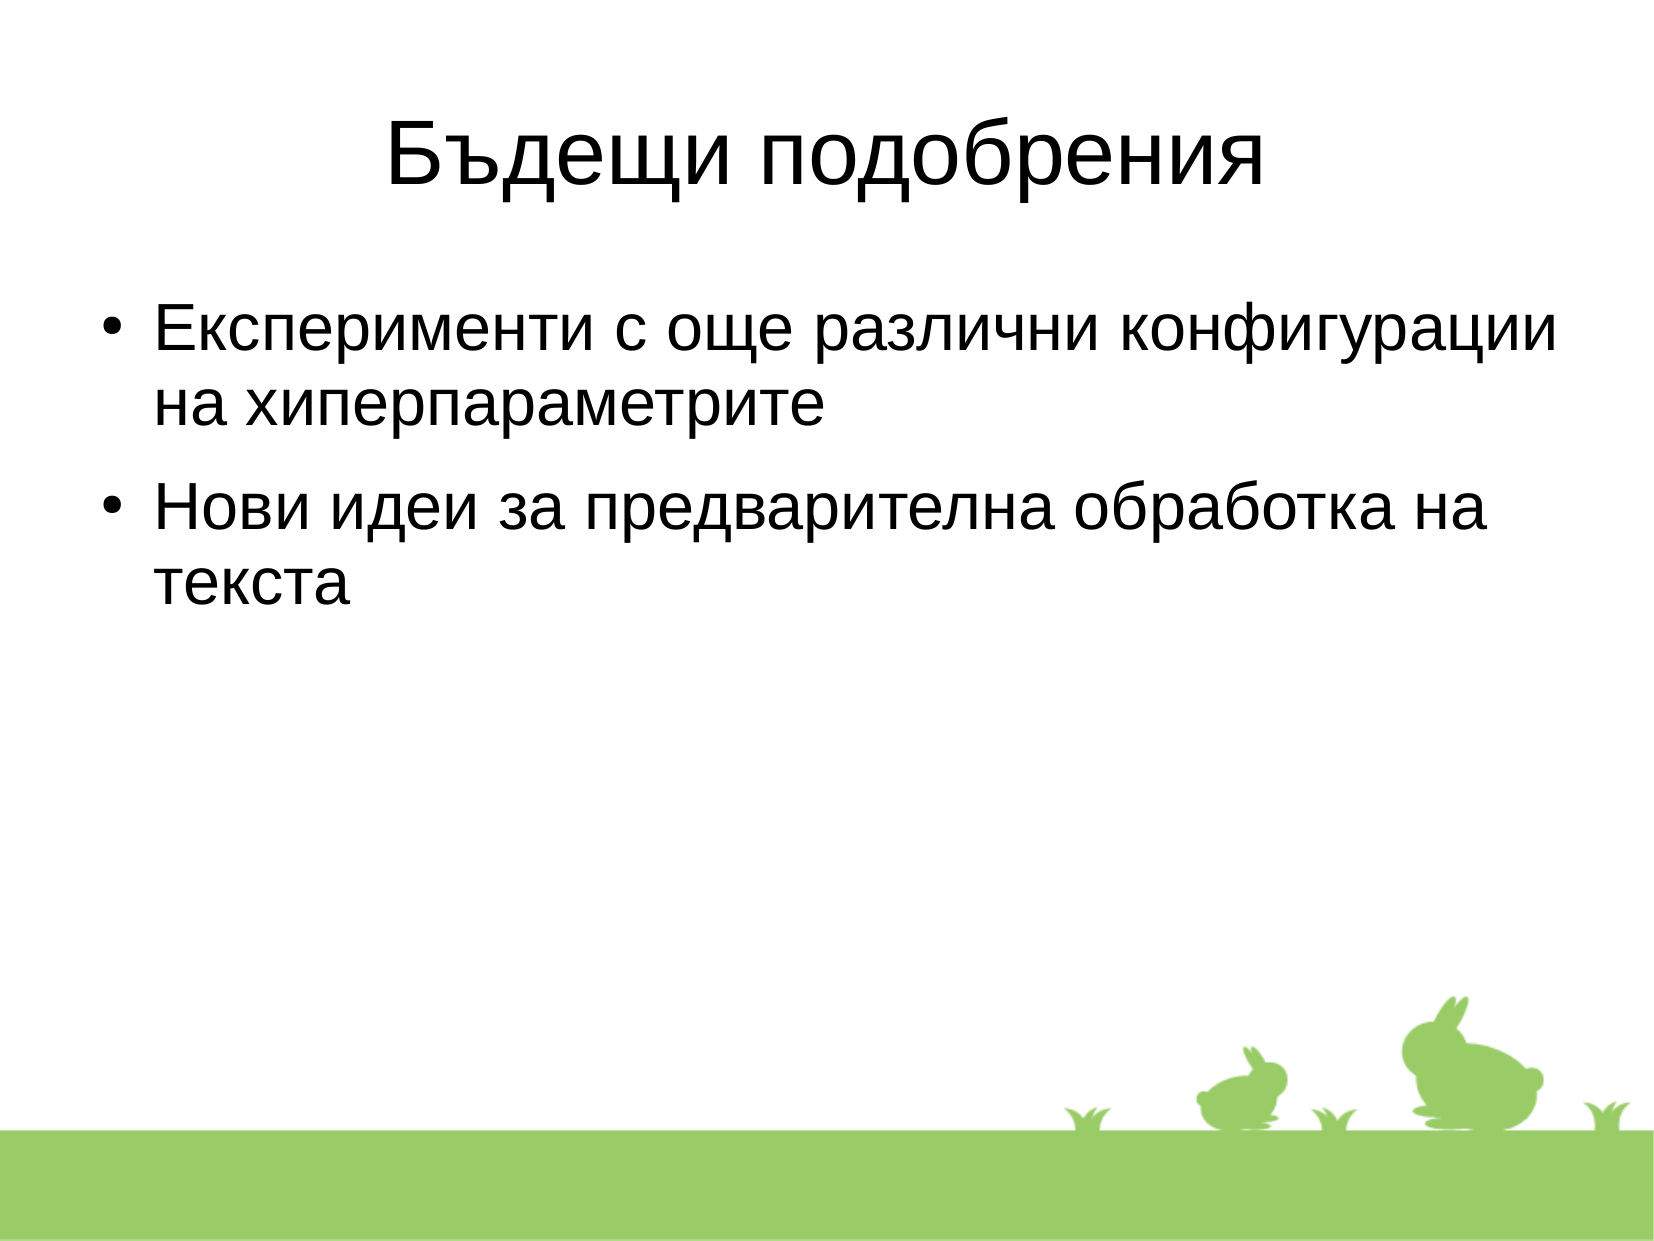

# Бъдещи подобрения
Експерименти с още различни конфигурации на хиперпараметрите
Нови идеи за предварителна обработка на текста